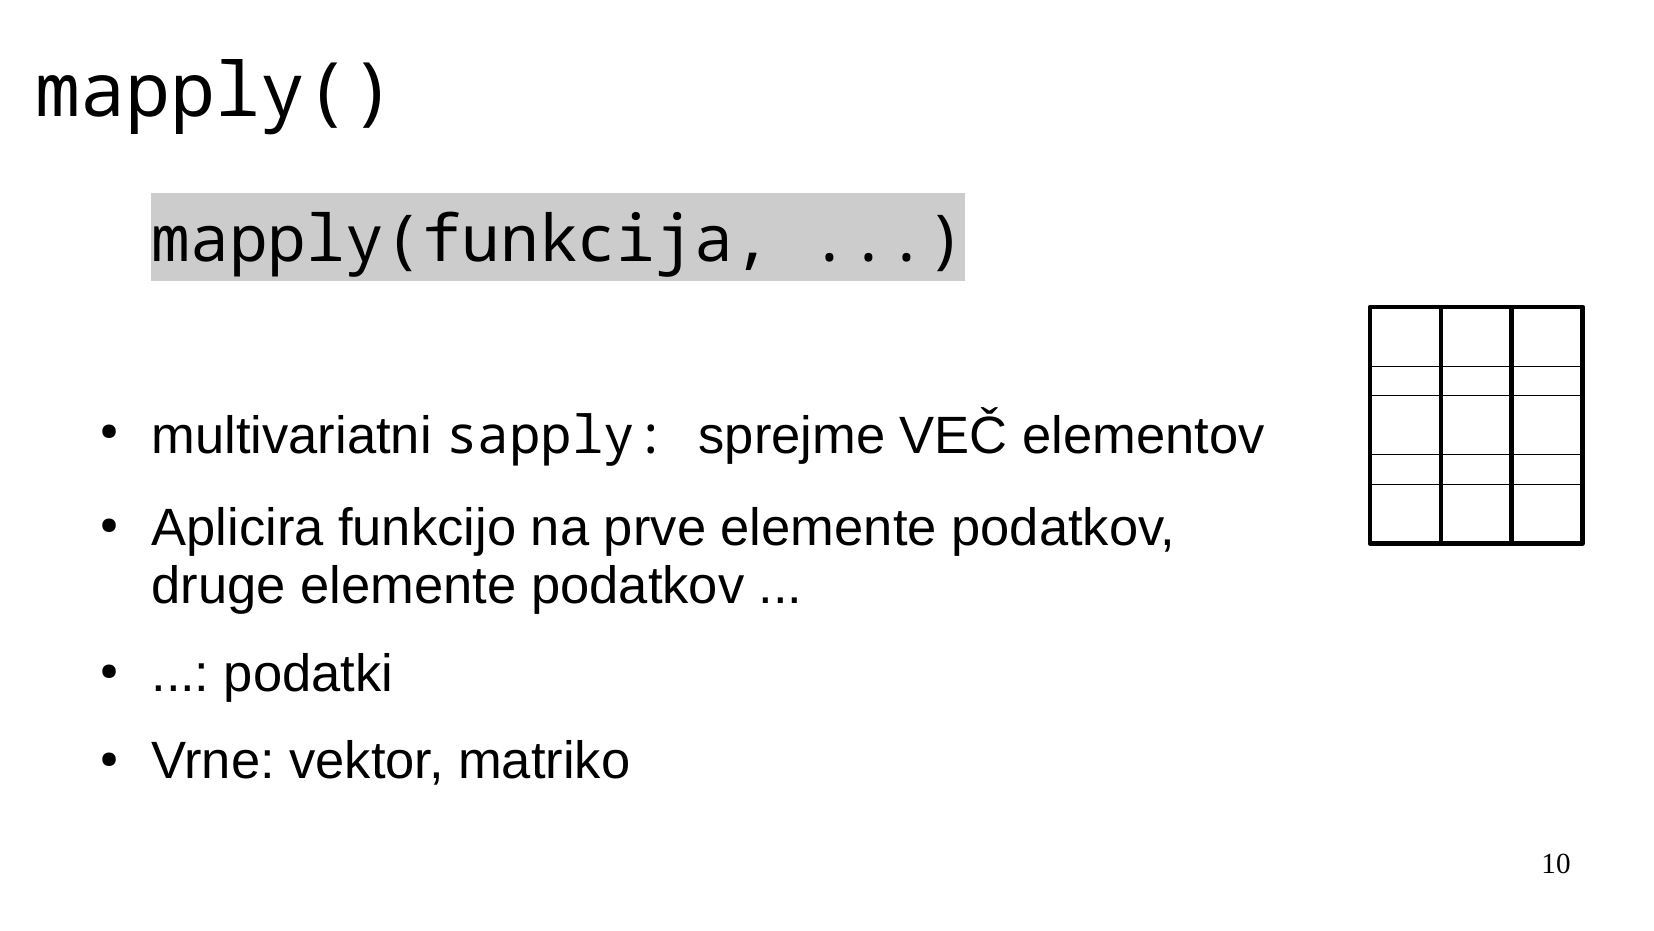

# mapply()
mapply(funkcija, ...)
multivariatni sapply: sprejme VEČ elementov
Aplicira funkcijo na prve elemente podatkov, druge elemente podatkov ...
...: podatki
Vrne: vektor, matriko
10